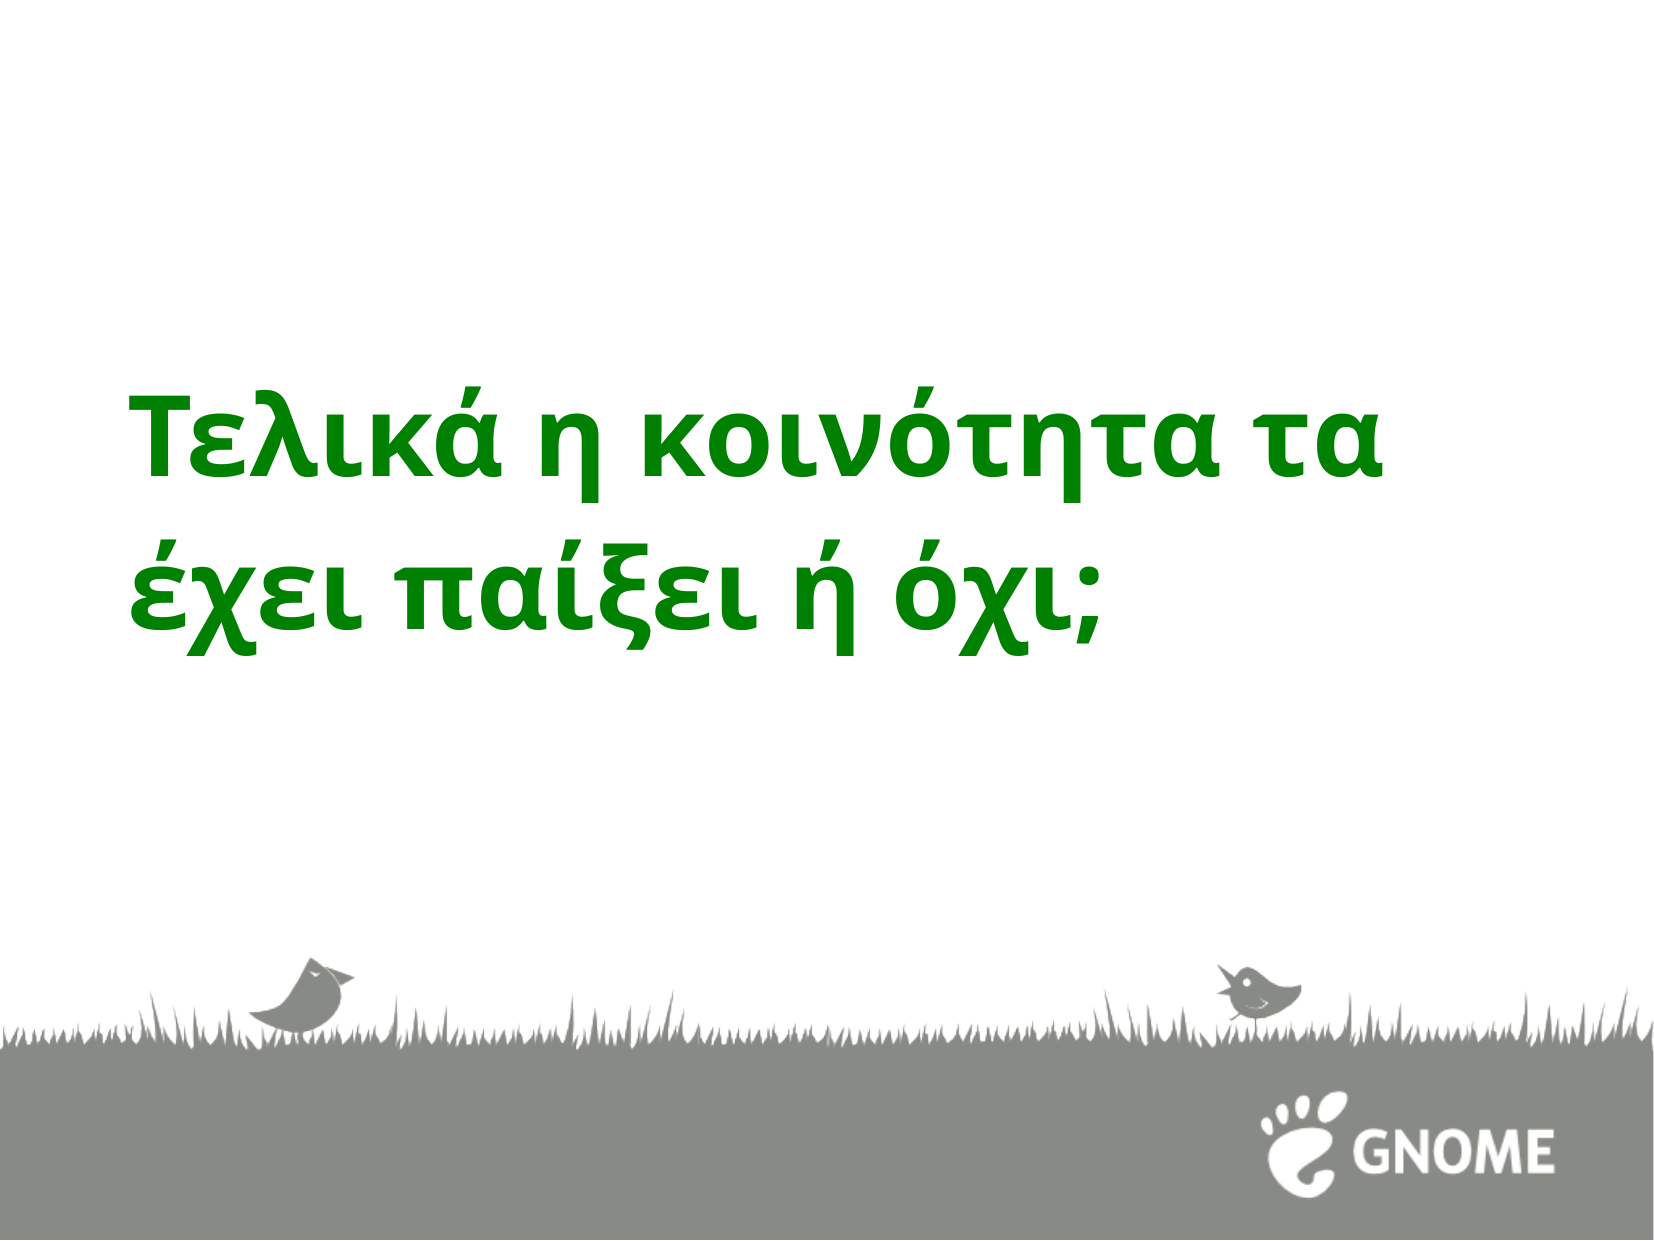

Τελικά η κοινότητα τα έχει παίξει ή όχι;